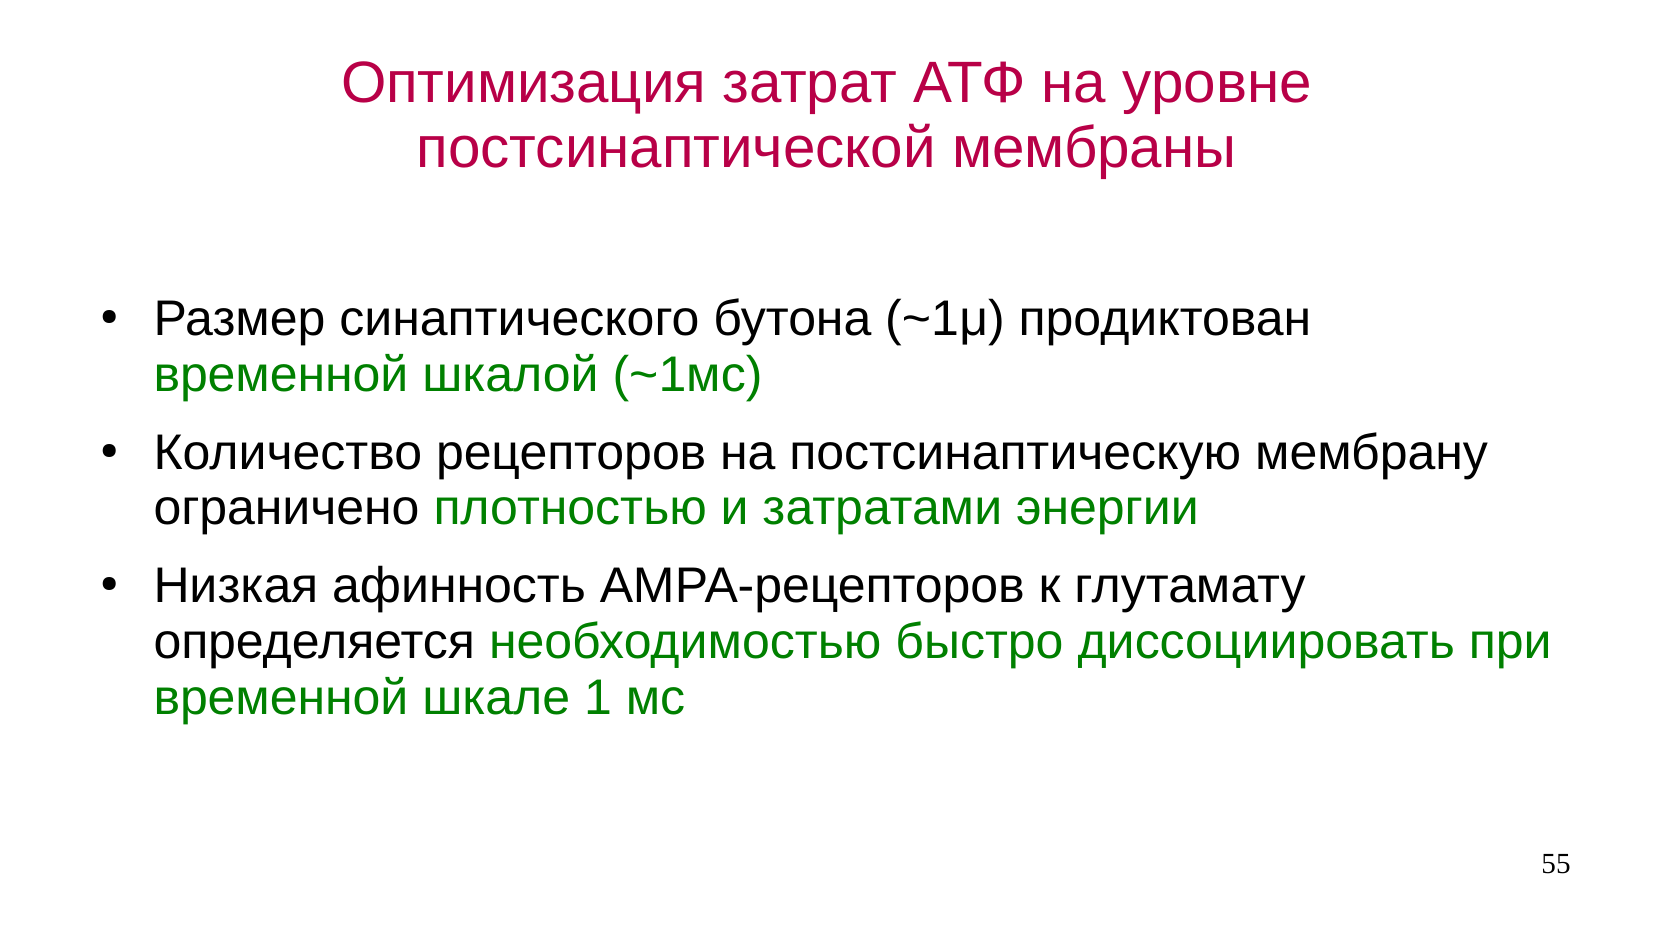

# Оптимизация затрат АТФ на уровне постсинаптической мембраны
Размер синаптического бутона (~1μ) продиктован временной шкалой (~1мс)
Количество рецепторов на постсинаптическую мембрану ограничено плотностью и затратами энергии
Низкая афинность AMPA-рецепторов к глутамату определяется необходимостью быстро диссоциировать при временной шкале 1 мс
55